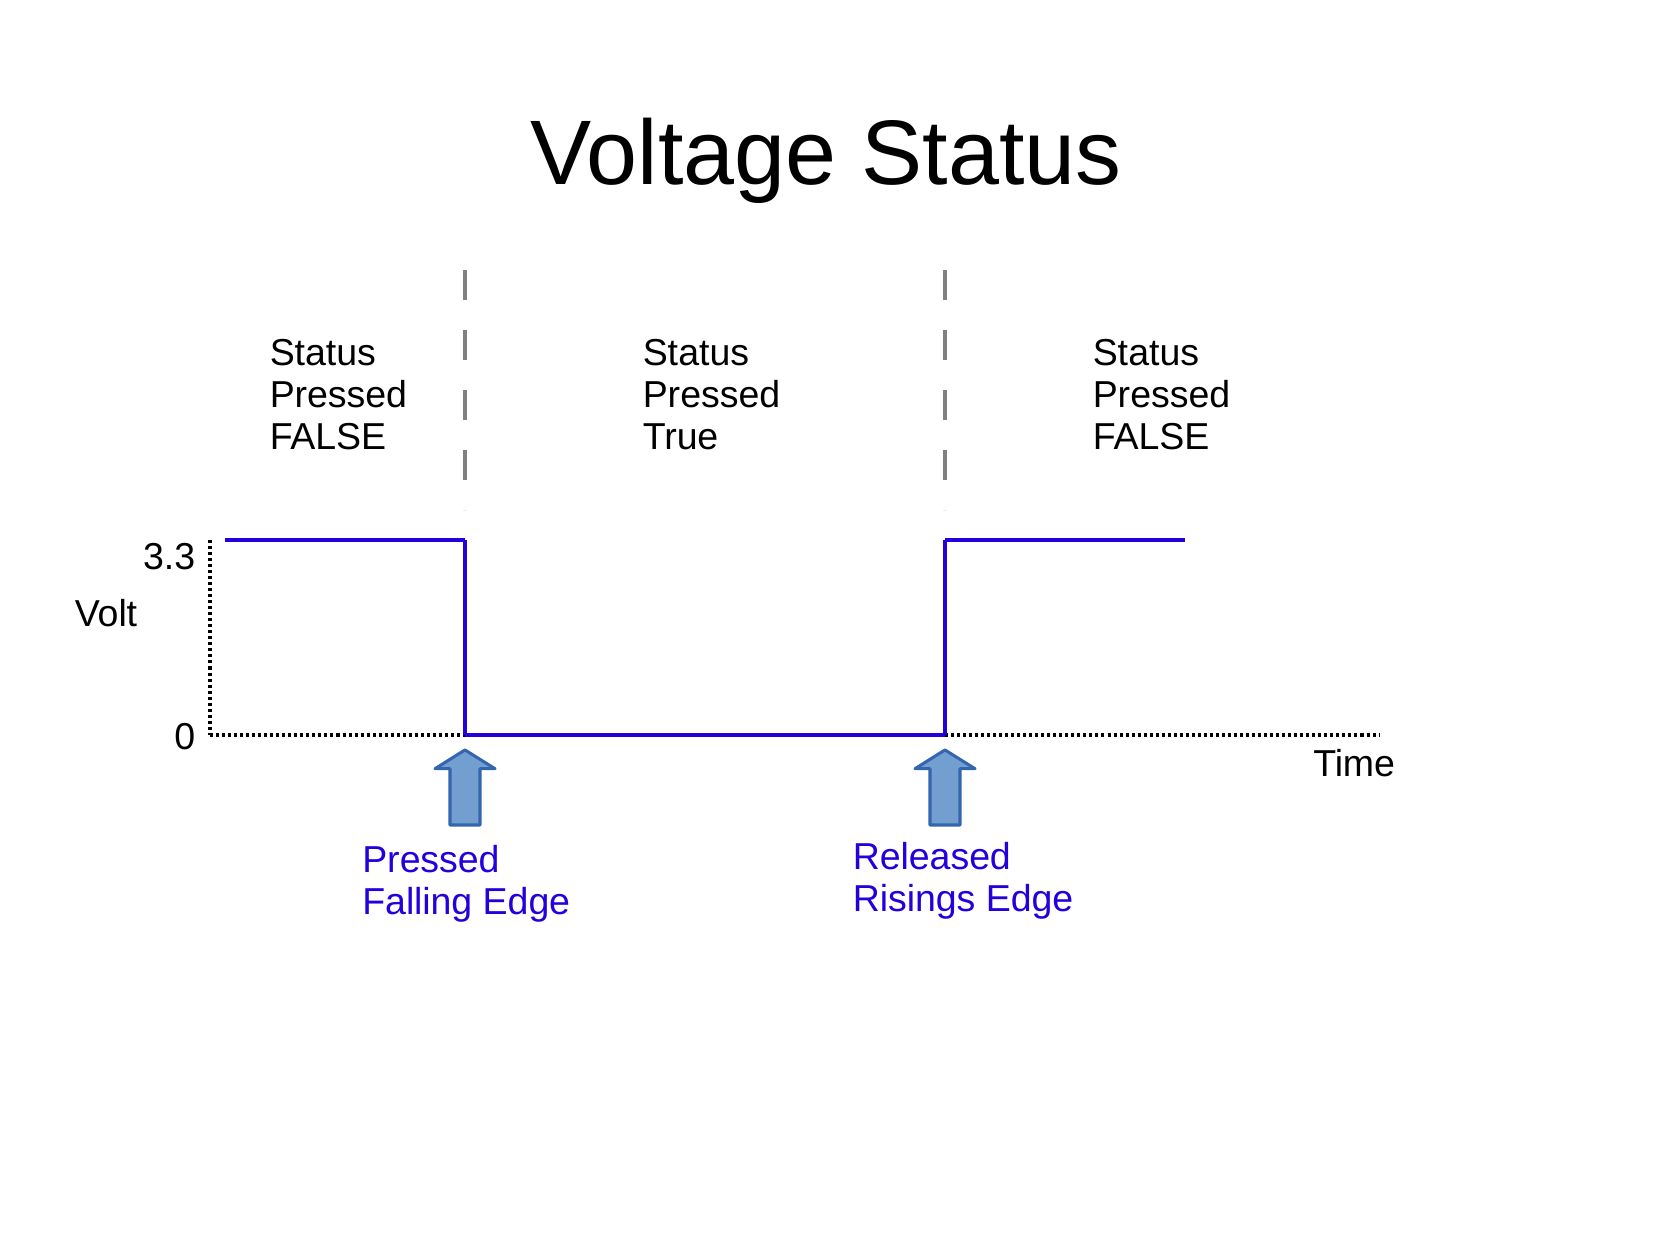

# Voltage Status
Status
Pressed
FALSE
Status
Pressed
True
Status
Pressed
FALSE
3.3
Volt
0
Time
Released
Risings Edge
Pressed
Falling Edge